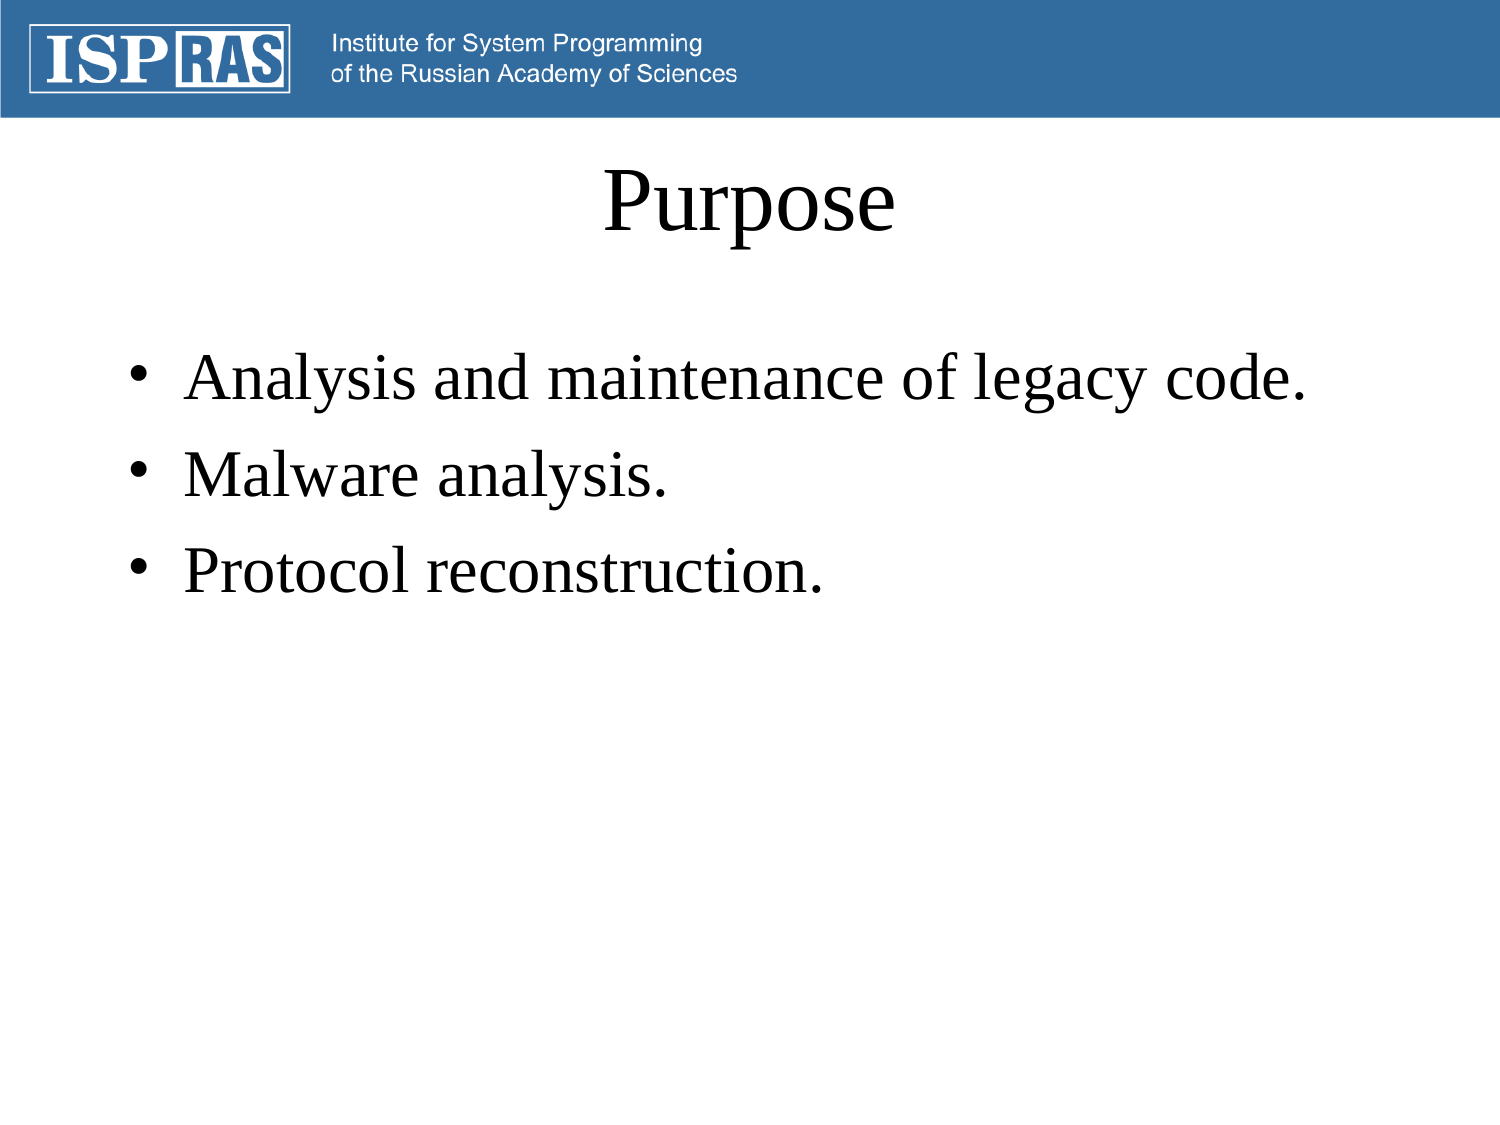

# Purpose
Analysis and maintenance of legacy code.
Malware analysis.
Protocol reconstruction.